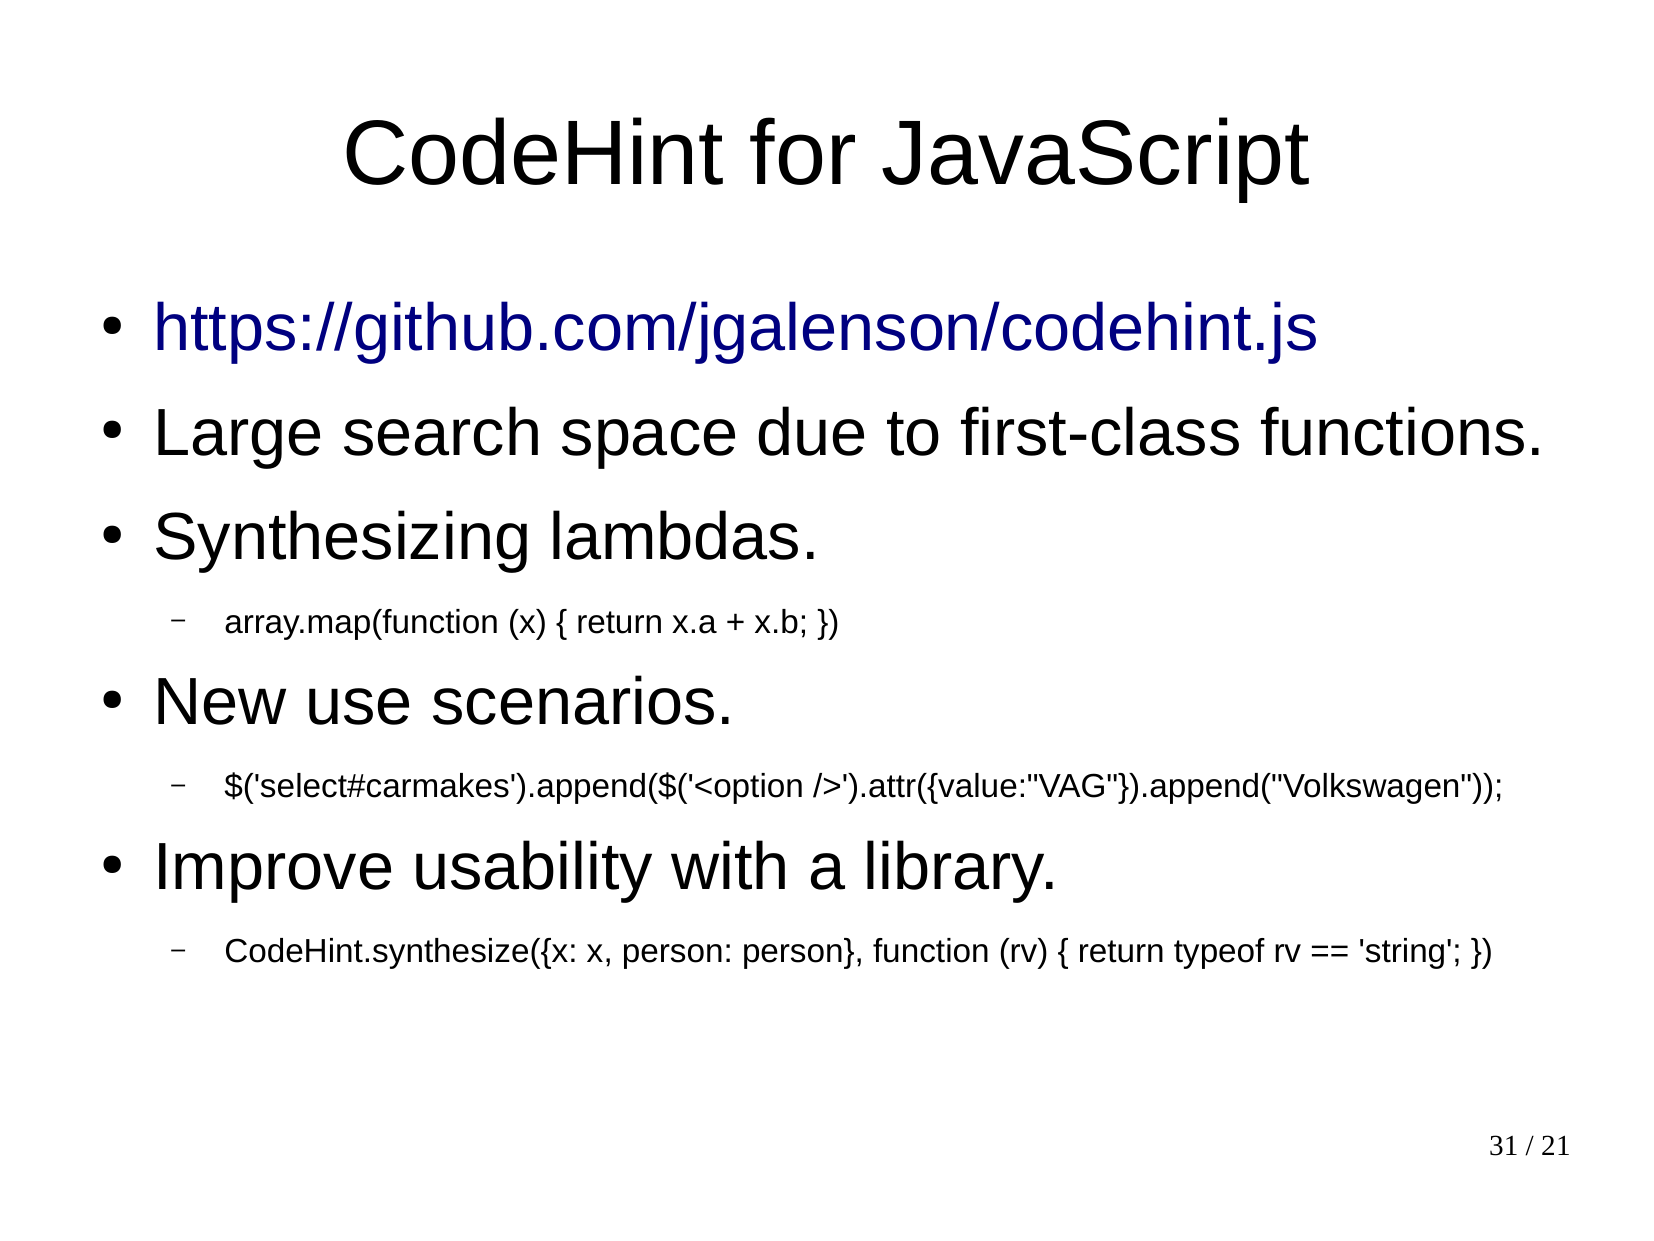

# CodeHint for JavaScript
https://github.com/jgalenson/codehint.js
Large search space due to first-class functions.
Synthesizing lambdas.
array.map(function (x) { return x.a + x.b; })
New use scenarios.
$('select#carmakes').append($('<option />').attr({value:"VAG"}).append("Volkswagen"));
Improve usability with a library.
CodeHint.synthesize({x: x, person: person}, function (rv) { return typeof rv == 'string'; })
31